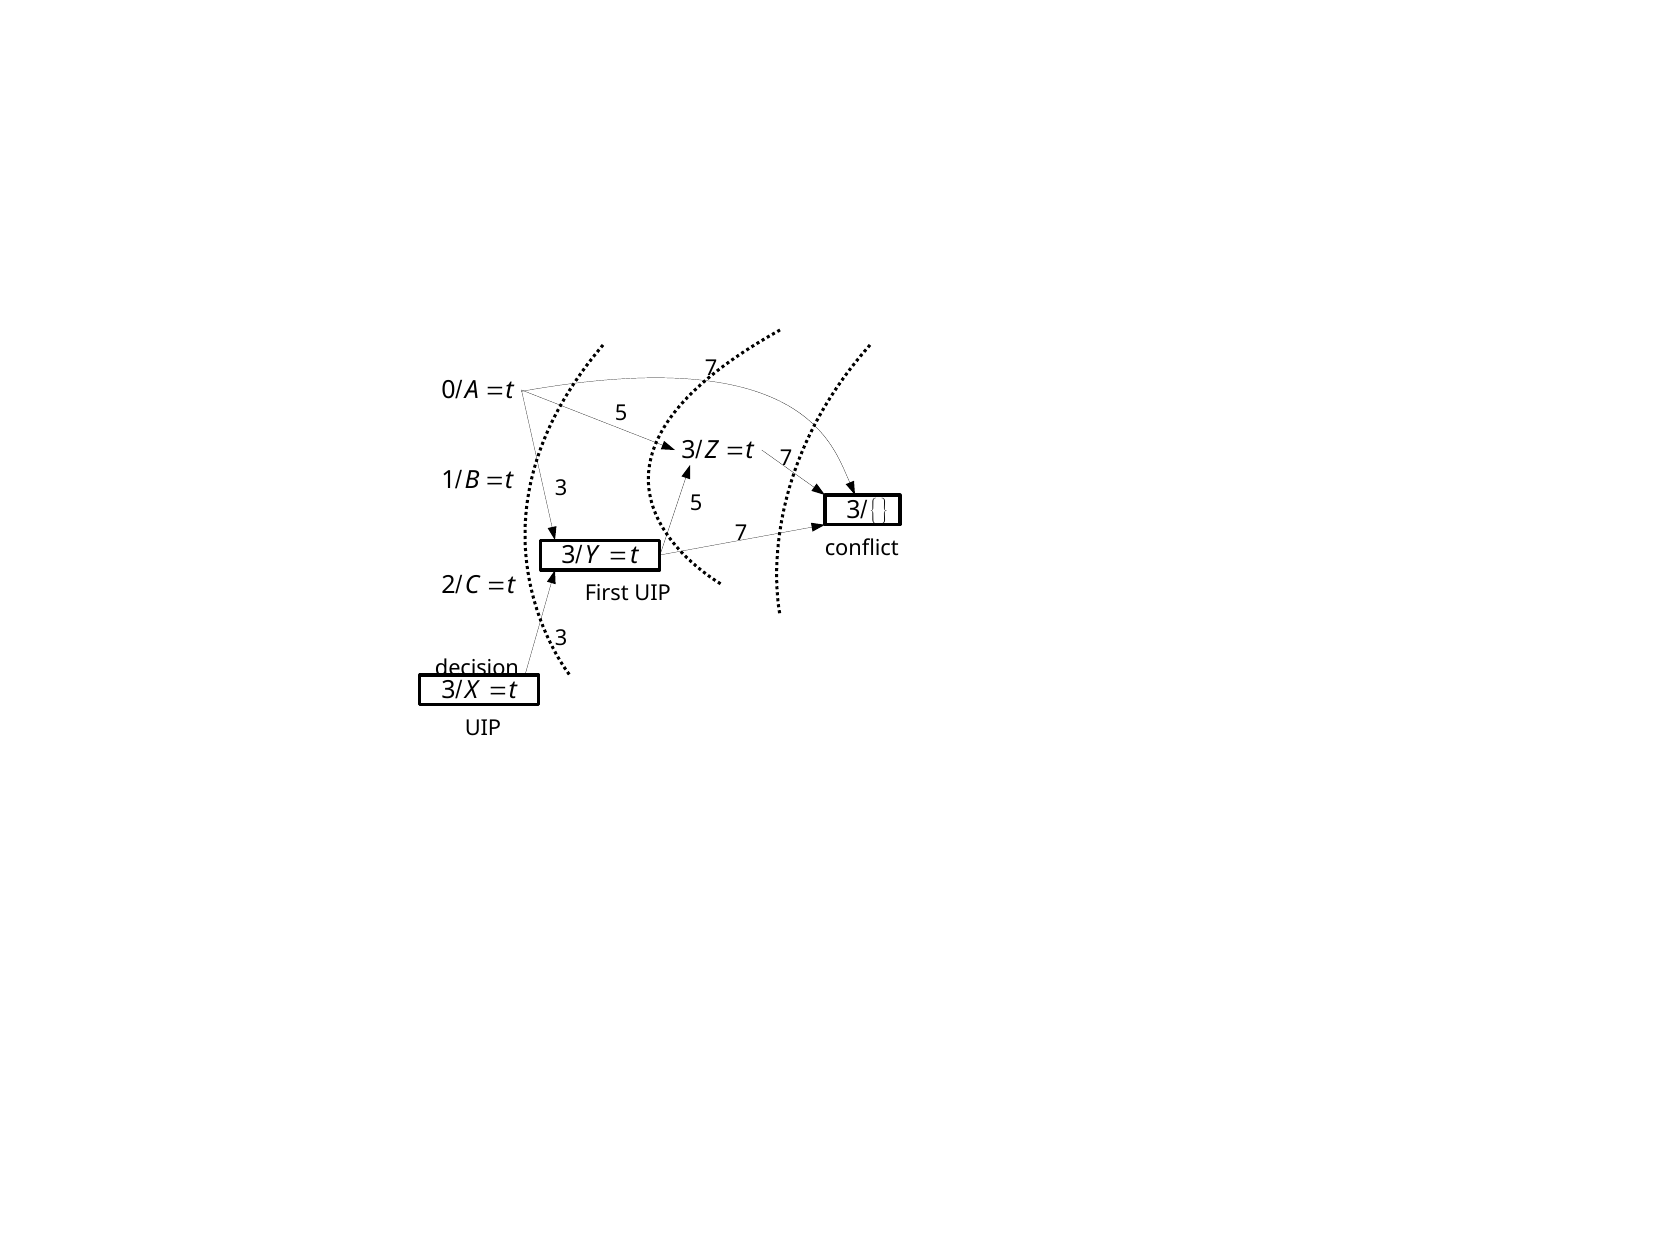

7
5
7
3
5
7
conflict
First UIP
3
decision
UIP